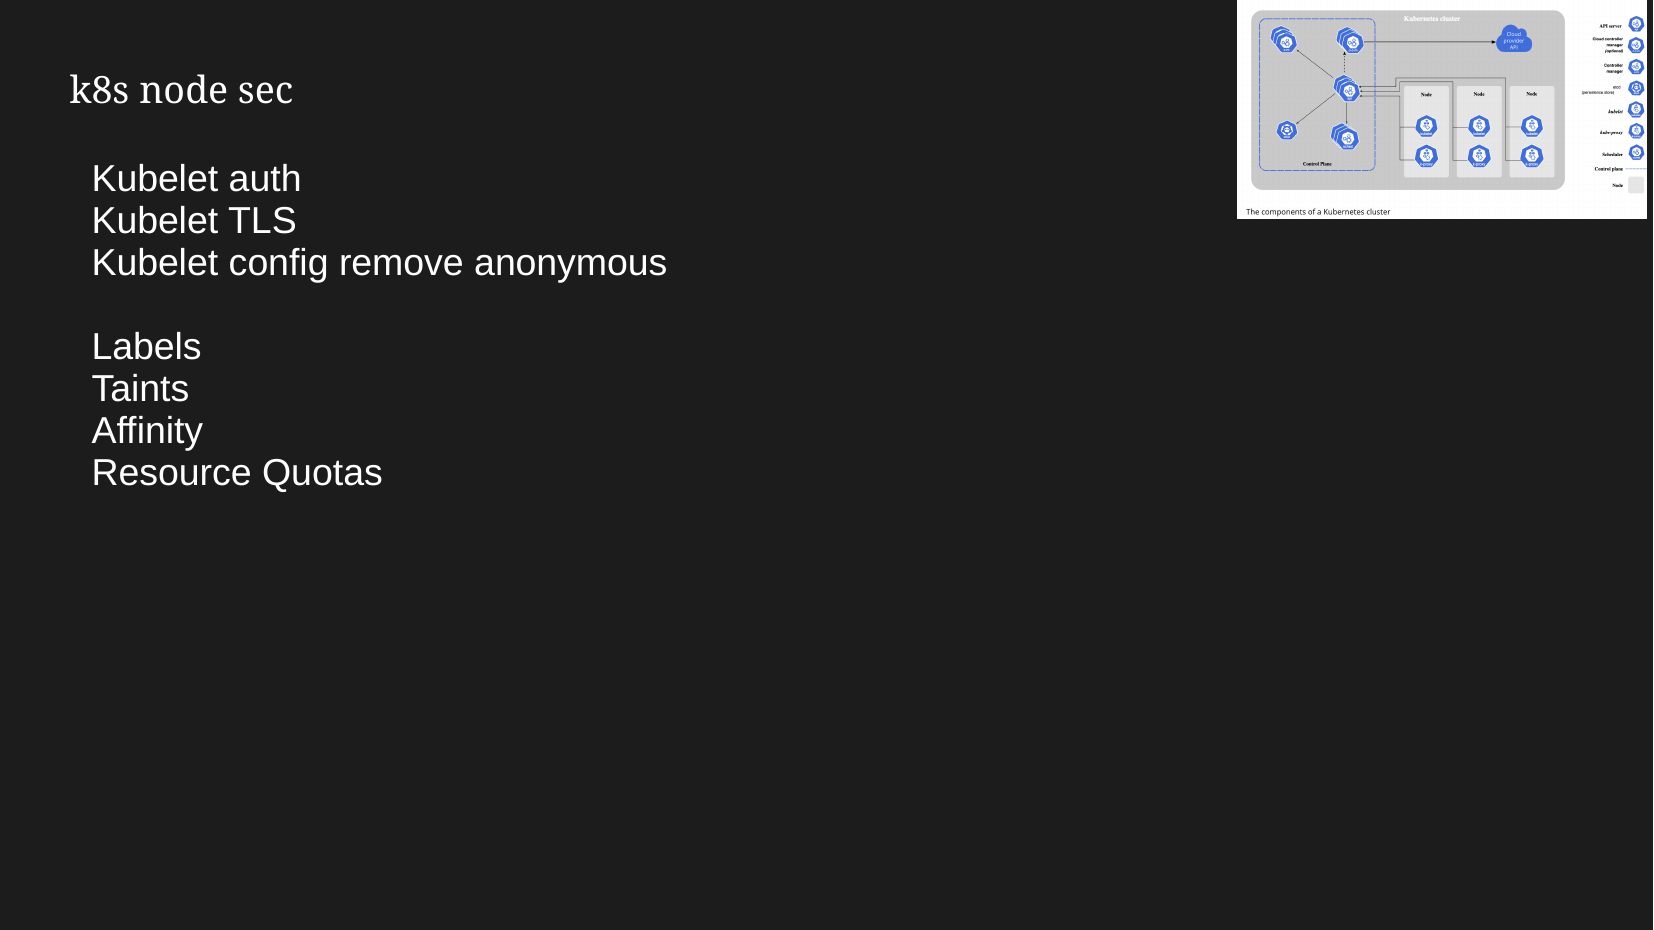

k8s node sec
Kubelet auth
Kubelet TLS
Kubelet config remove anonymous
Labels
Taints
Affinity
Resource Quotas